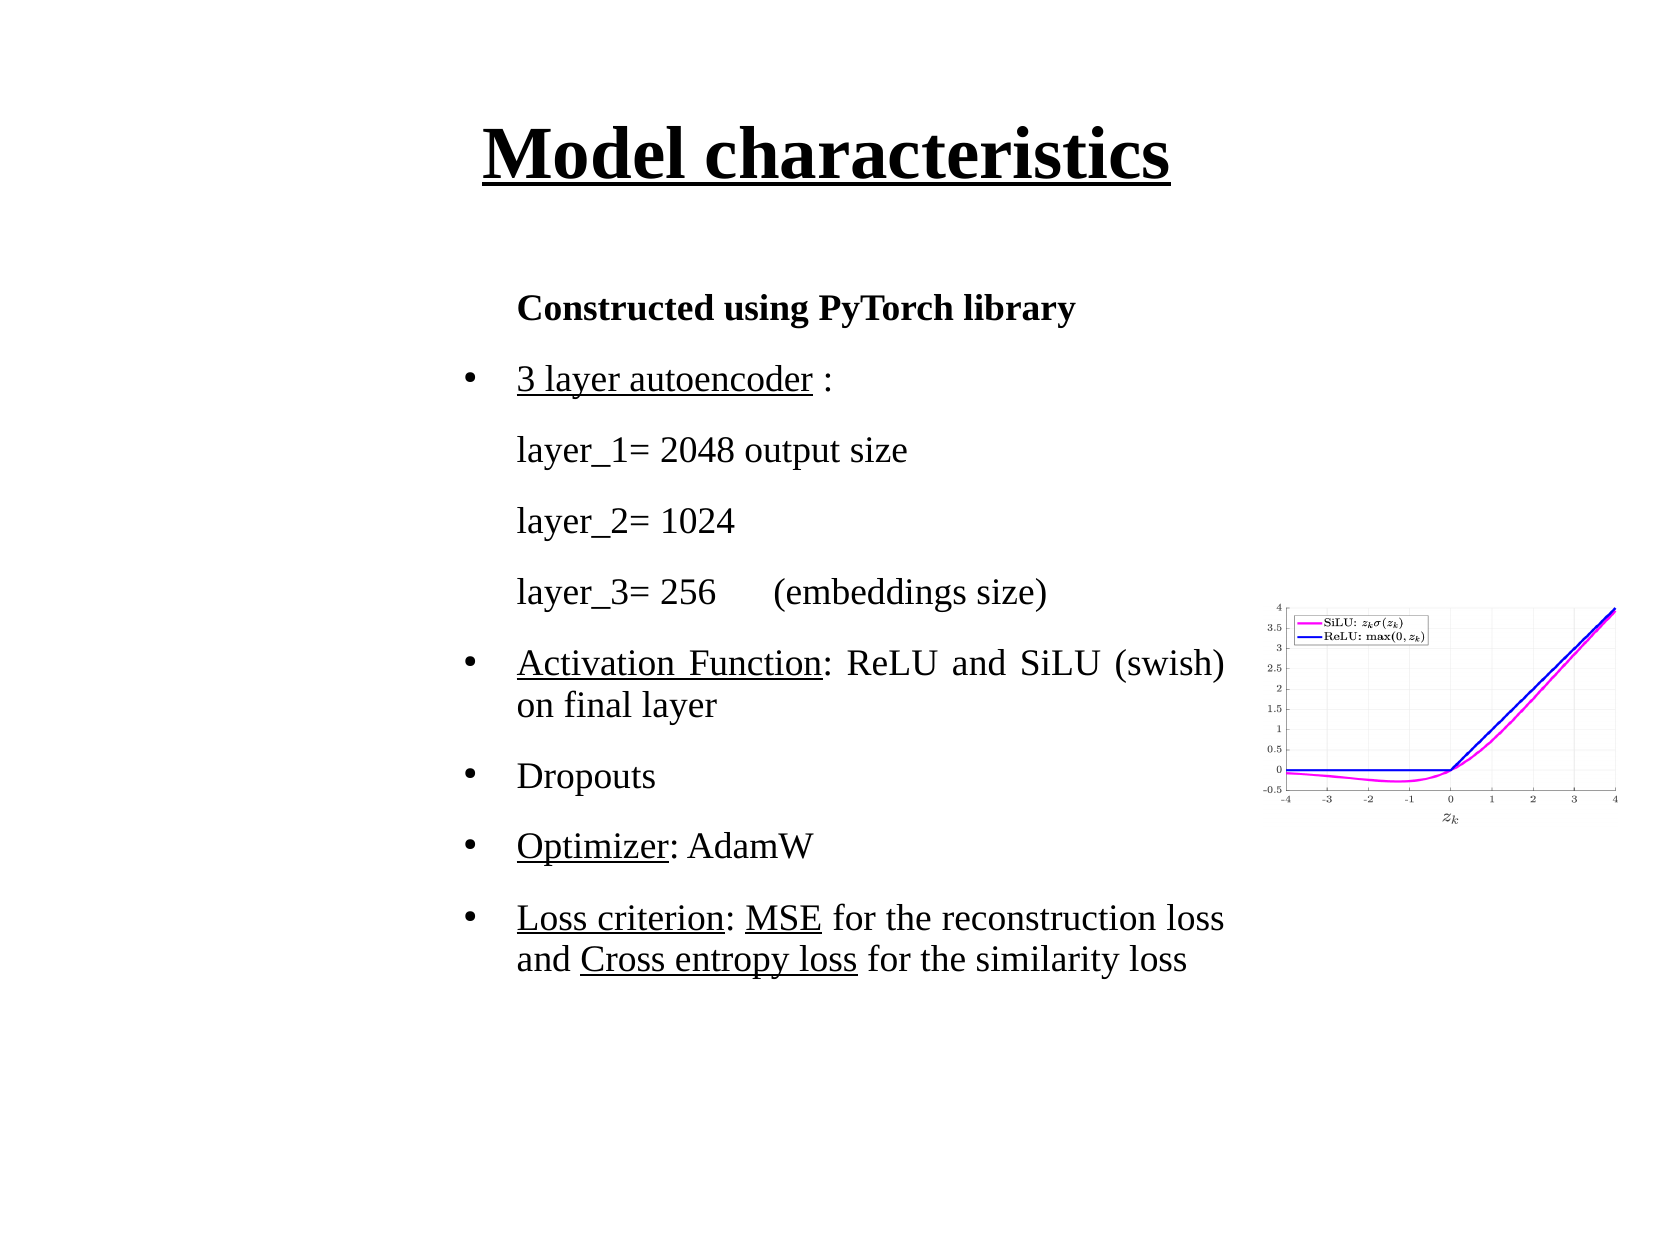

# Model characteristics
Constructed using PyTorch library
3 layer autoencoder :
layer_1= 2048 output size
layer_2= 1024
layer_3= 256 (embeddings size)
Activation Function: ReLU and SiLU (swish) on final layer
Dropouts
Optimizer: AdamW
Loss criterion: MSE for the reconstruction loss and Cross entropy loss for the similarity loss